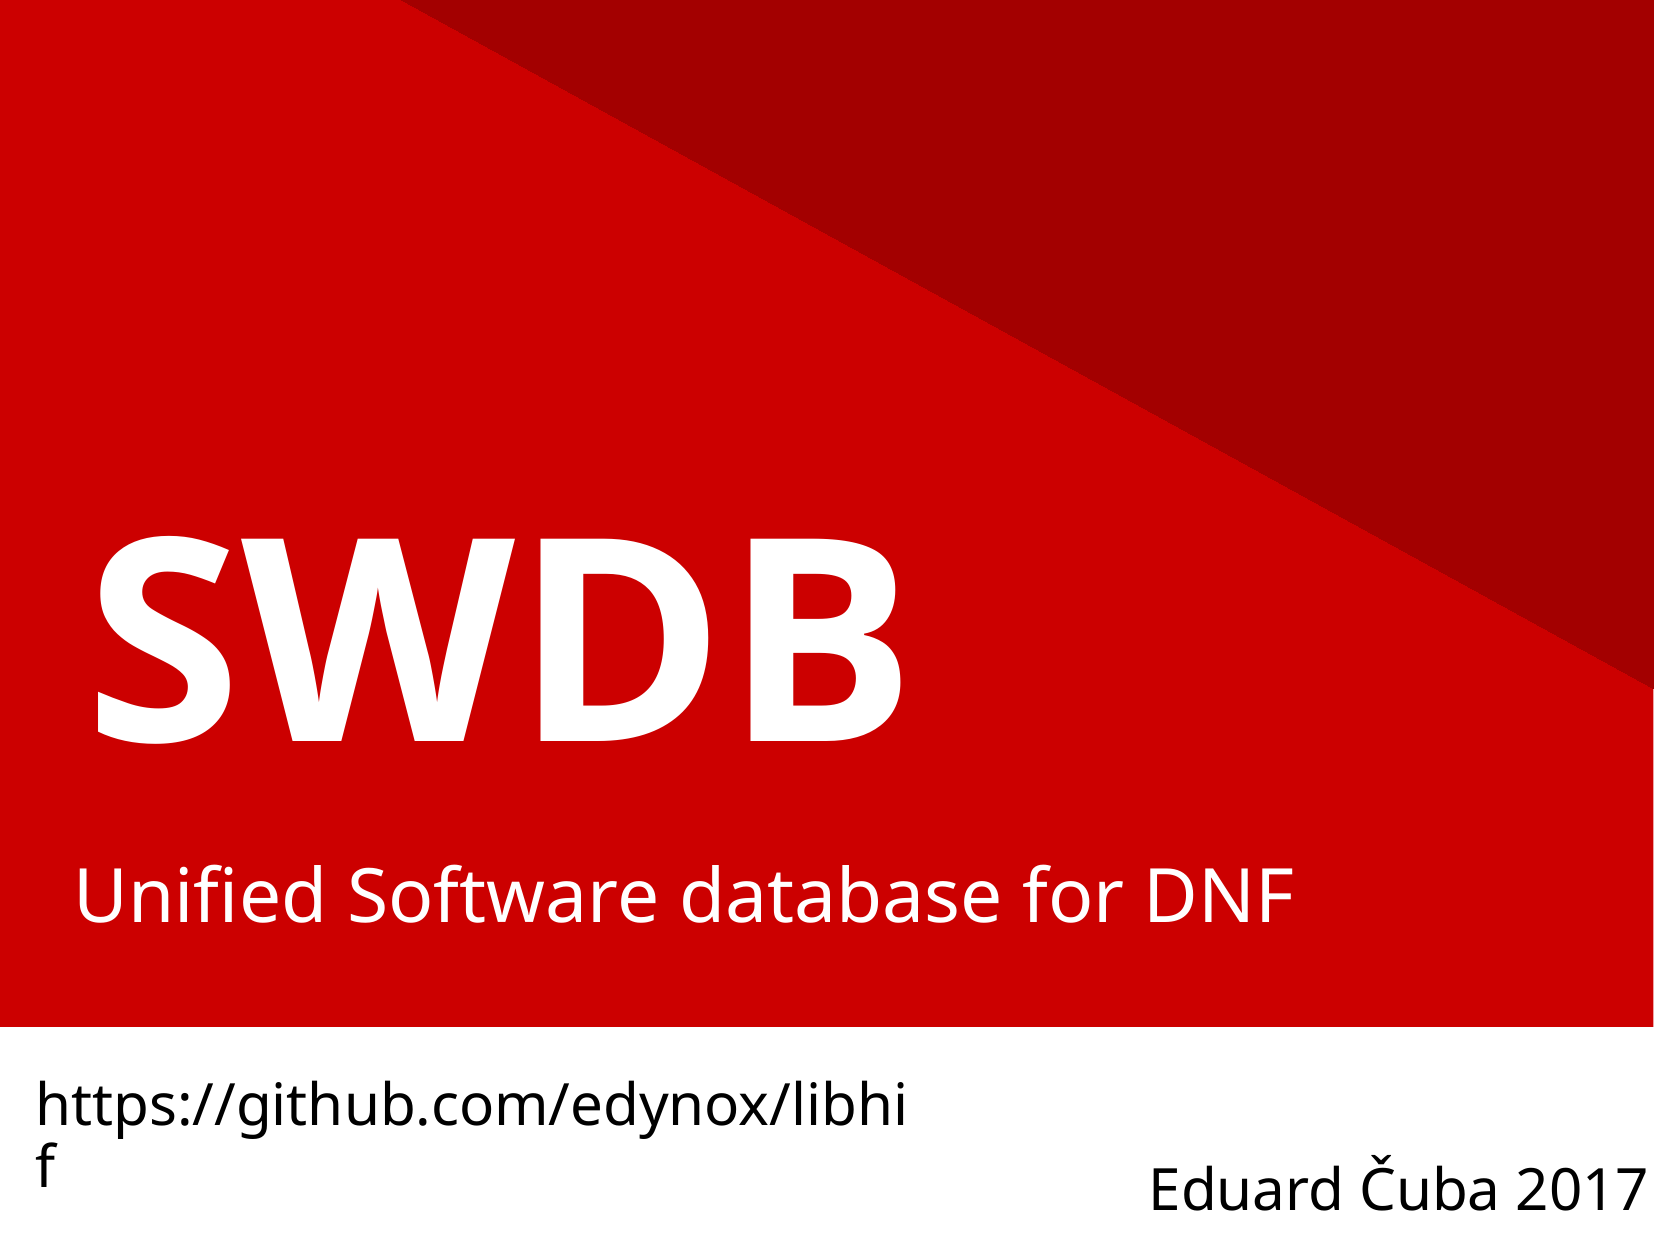

SWDB
Unified Software database for DNF
# https://github.com/edynox/libhif https://github.com/edynox/dnf
Eduard Čuba 2017